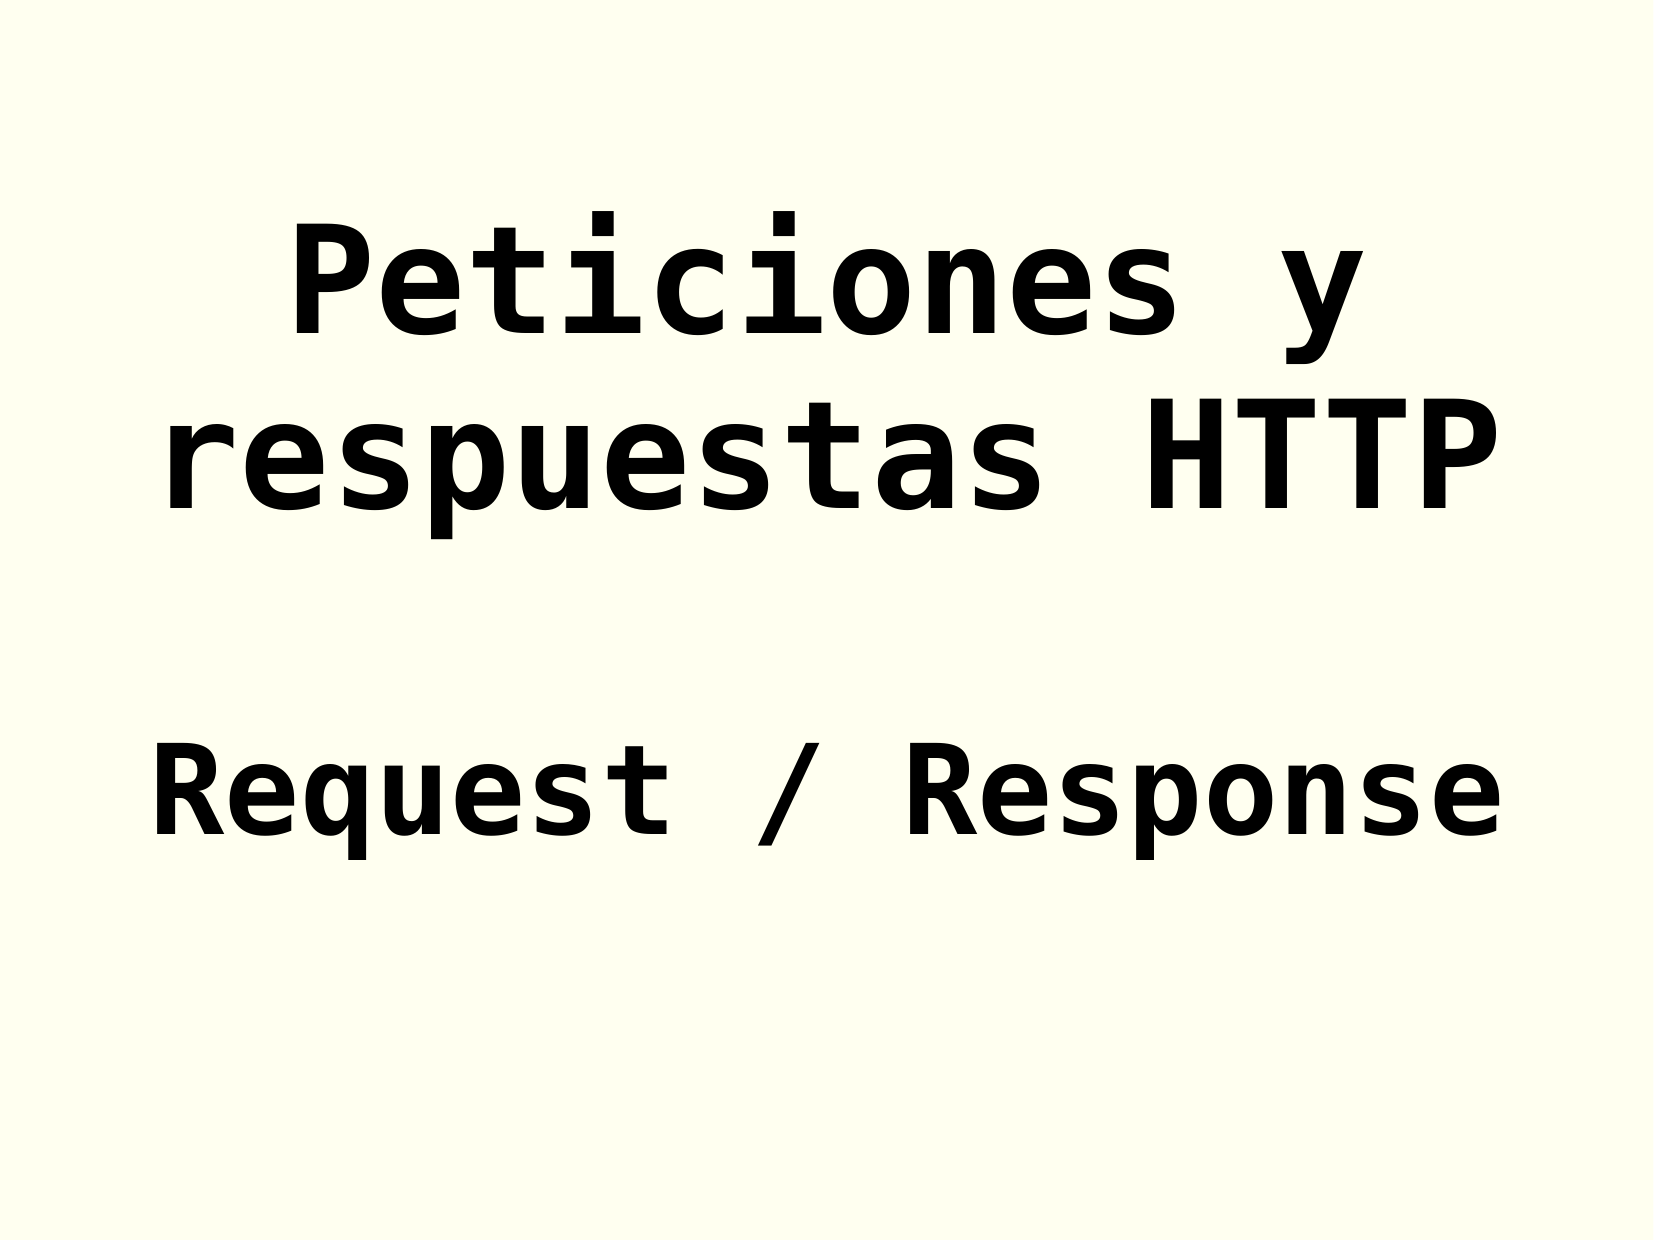

# Peticiones y respuestas HTTP
Request / Response